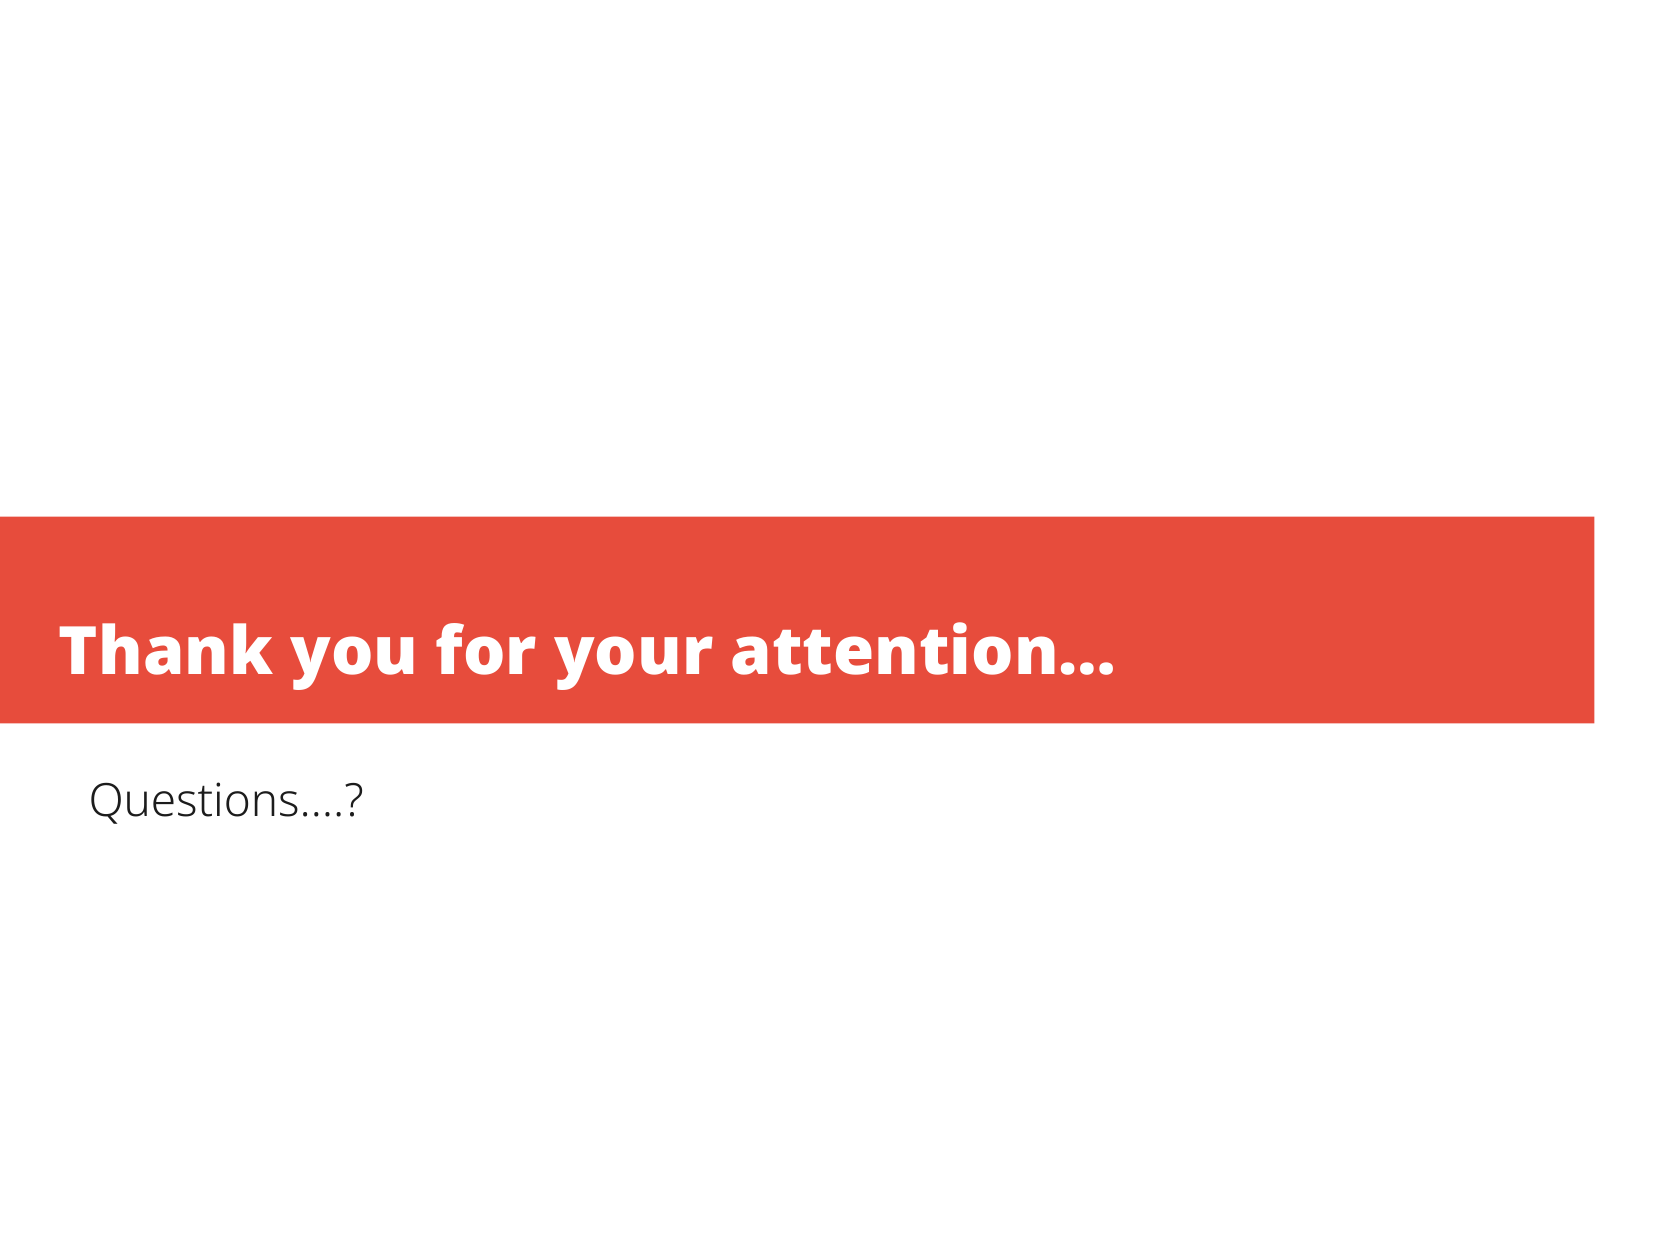

# Thank you for your attention…
Questions….?
7